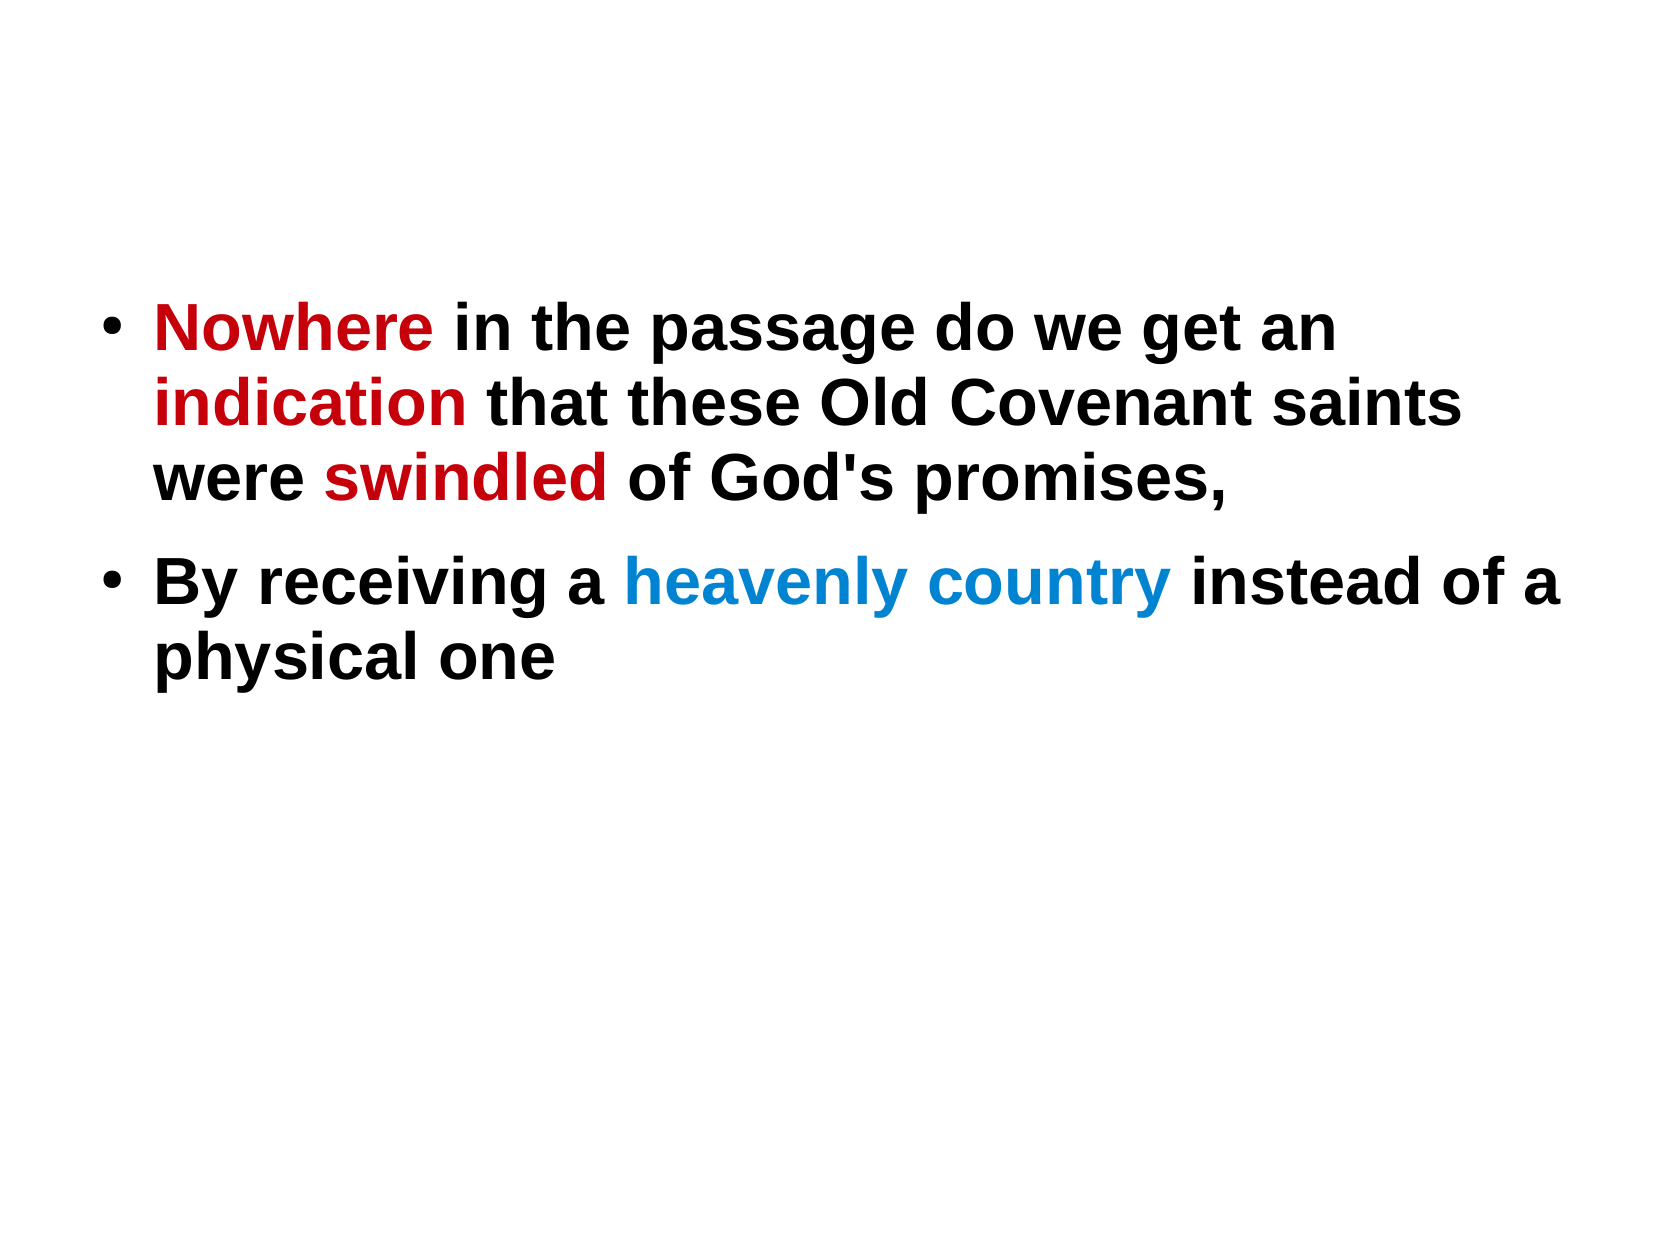

#
Nowhere in the passage do we get an indication that these Old Covenant saints were swindled of God's promises,
By receiving a heavenly country instead of a physical one